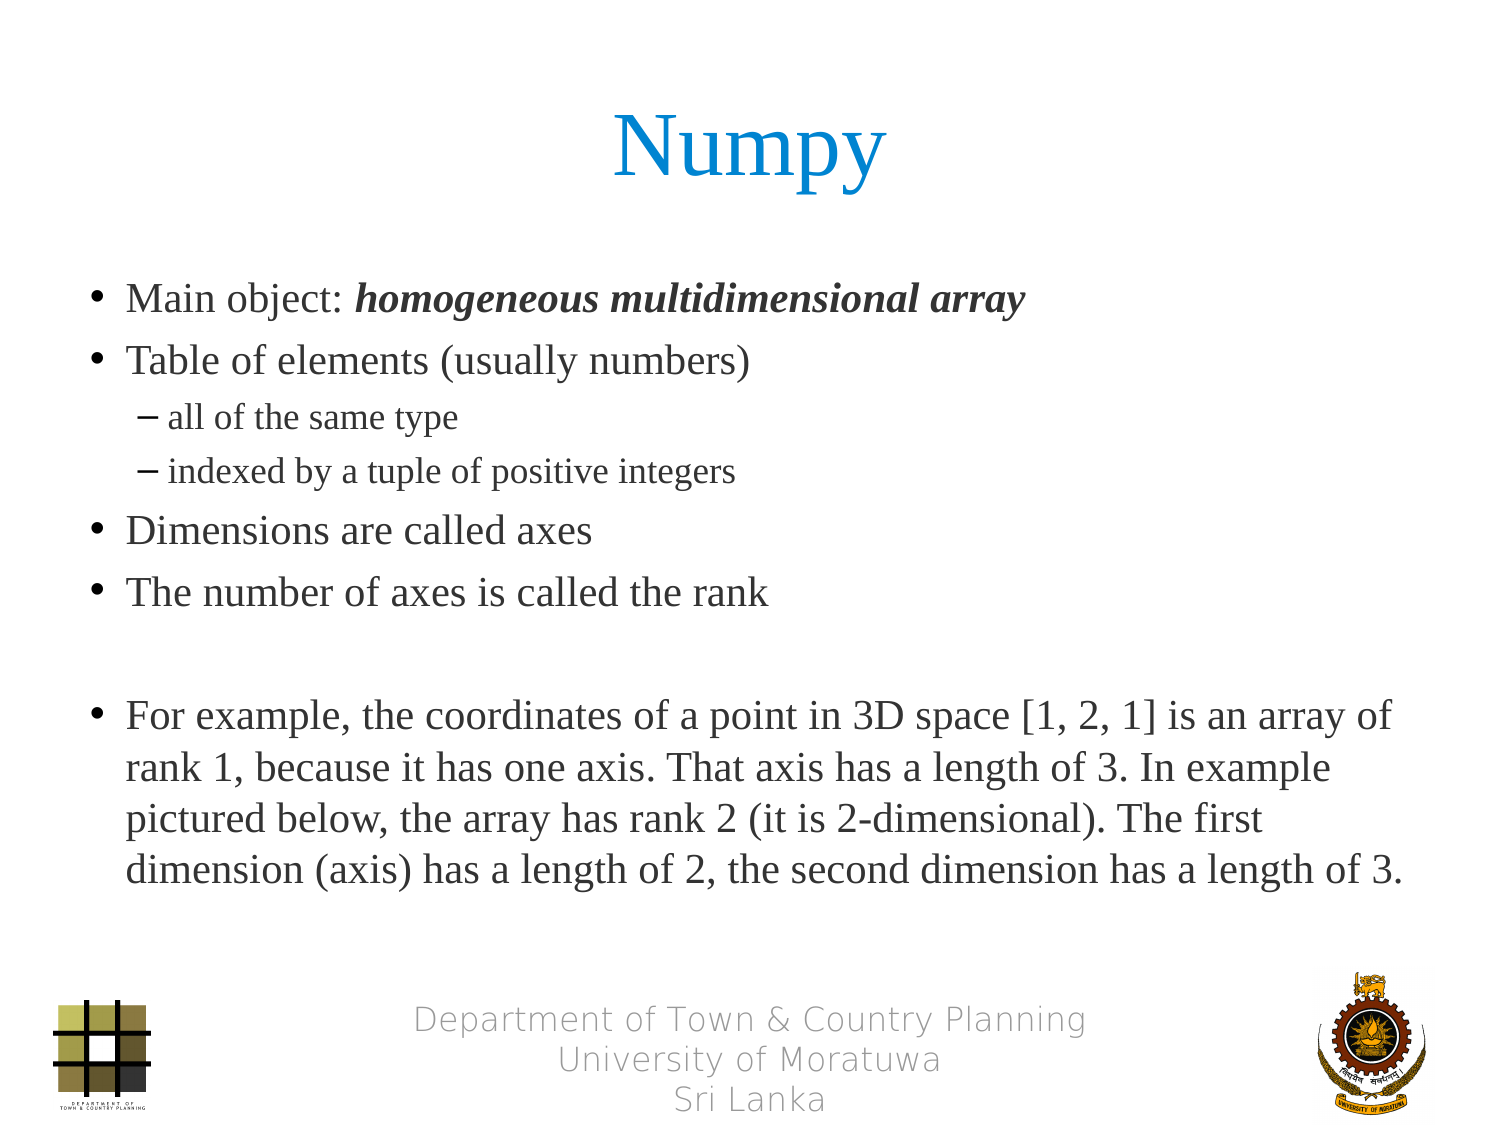

# Numpy
Main object: homogeneous multidimensional array
Table of elements (usually numbers)
all of the same type
indexed by a tuple of positive integers
Dimensions are called axes
The number of axes is called the rank
For example, the coordinates of a point in 3D space [1, 2, 1] is an array of rank 1, because it has one axis. That axis has a length of 3. In example pictured below, the array has rank 2 (it is 2-dimensional). The first dimension (axis) has a length of 2, the second dimension has a length of 3.